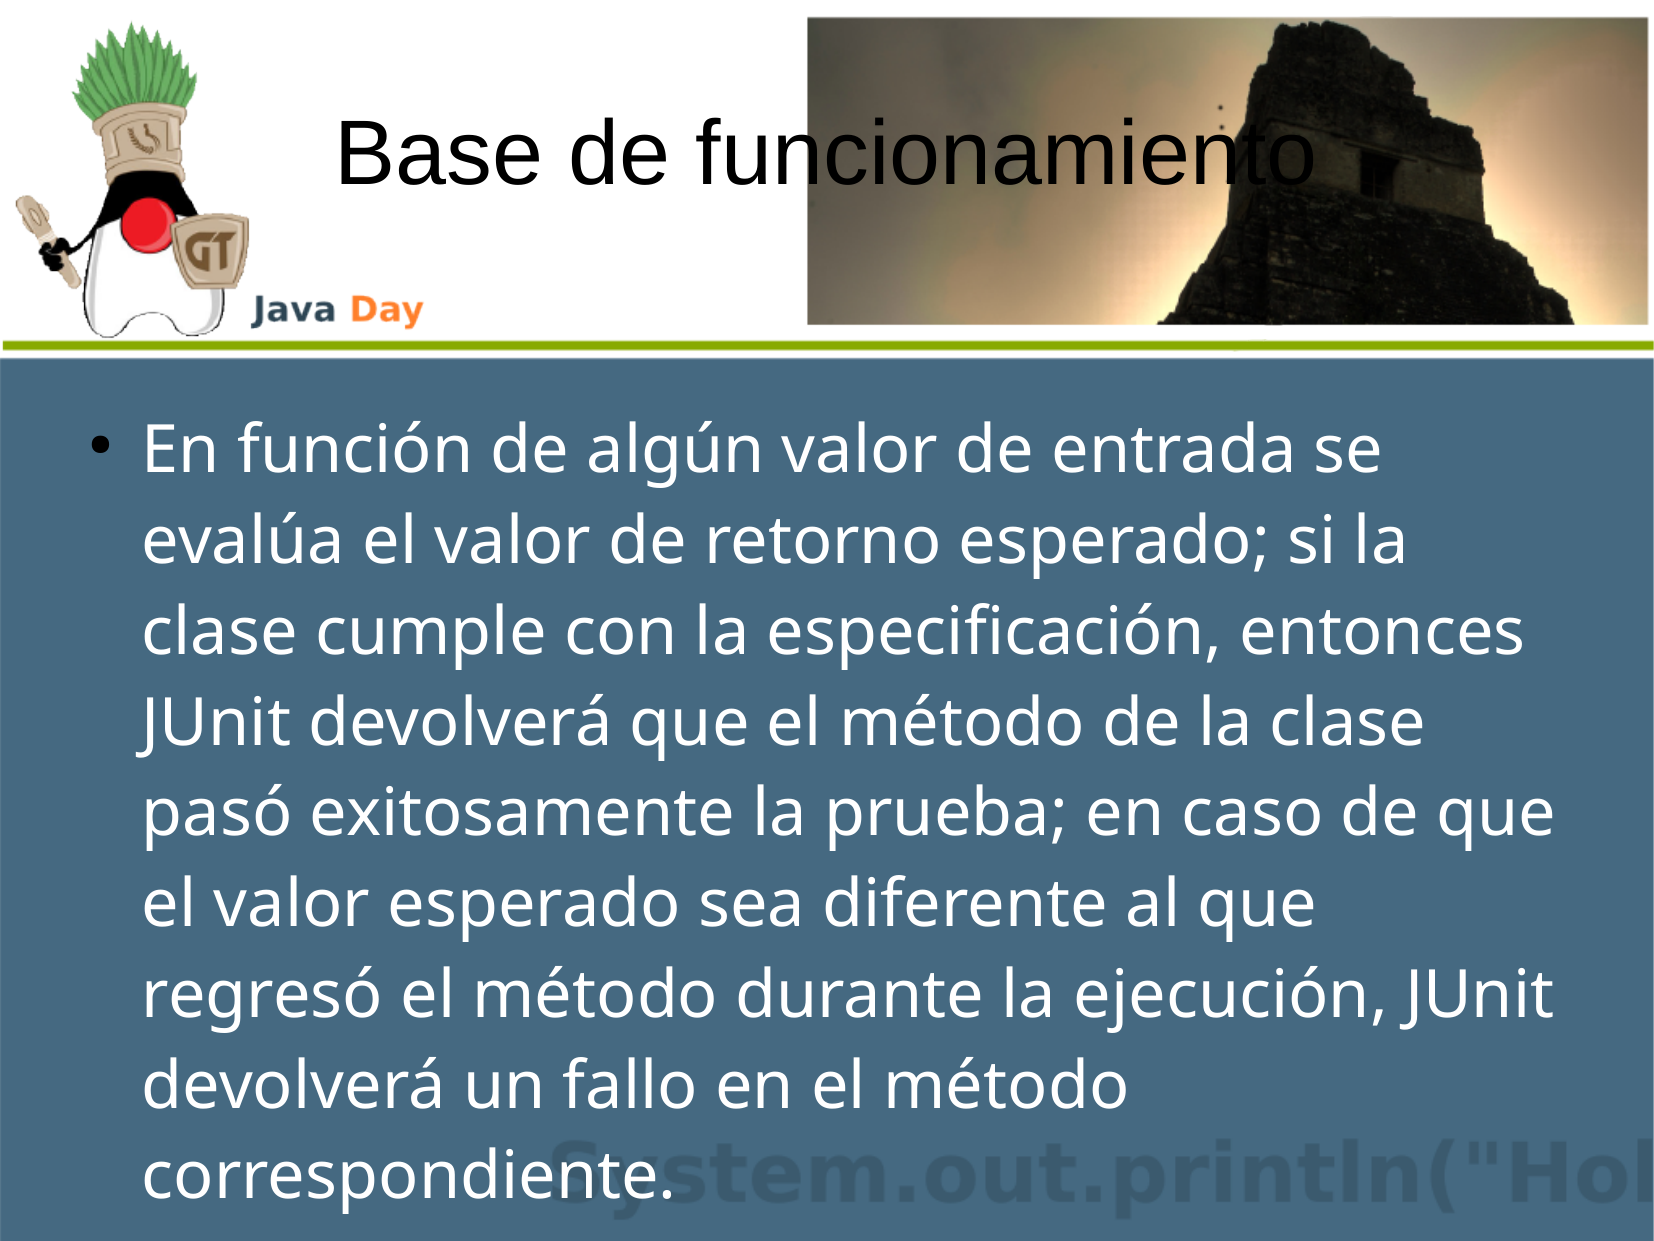

# Base de funcionamiento
En función de algún valor de entrada se evalúa el valor de retorno esperado; si la clase cumple con la especificación, entonces JUnit devolverá que el método de la clase pasó exitosamente la prueba; en caso de que el valor esperado sea diferente al que regresó el método durante la ejecución, JUnit devolverá un fallo en el método correspondiente.